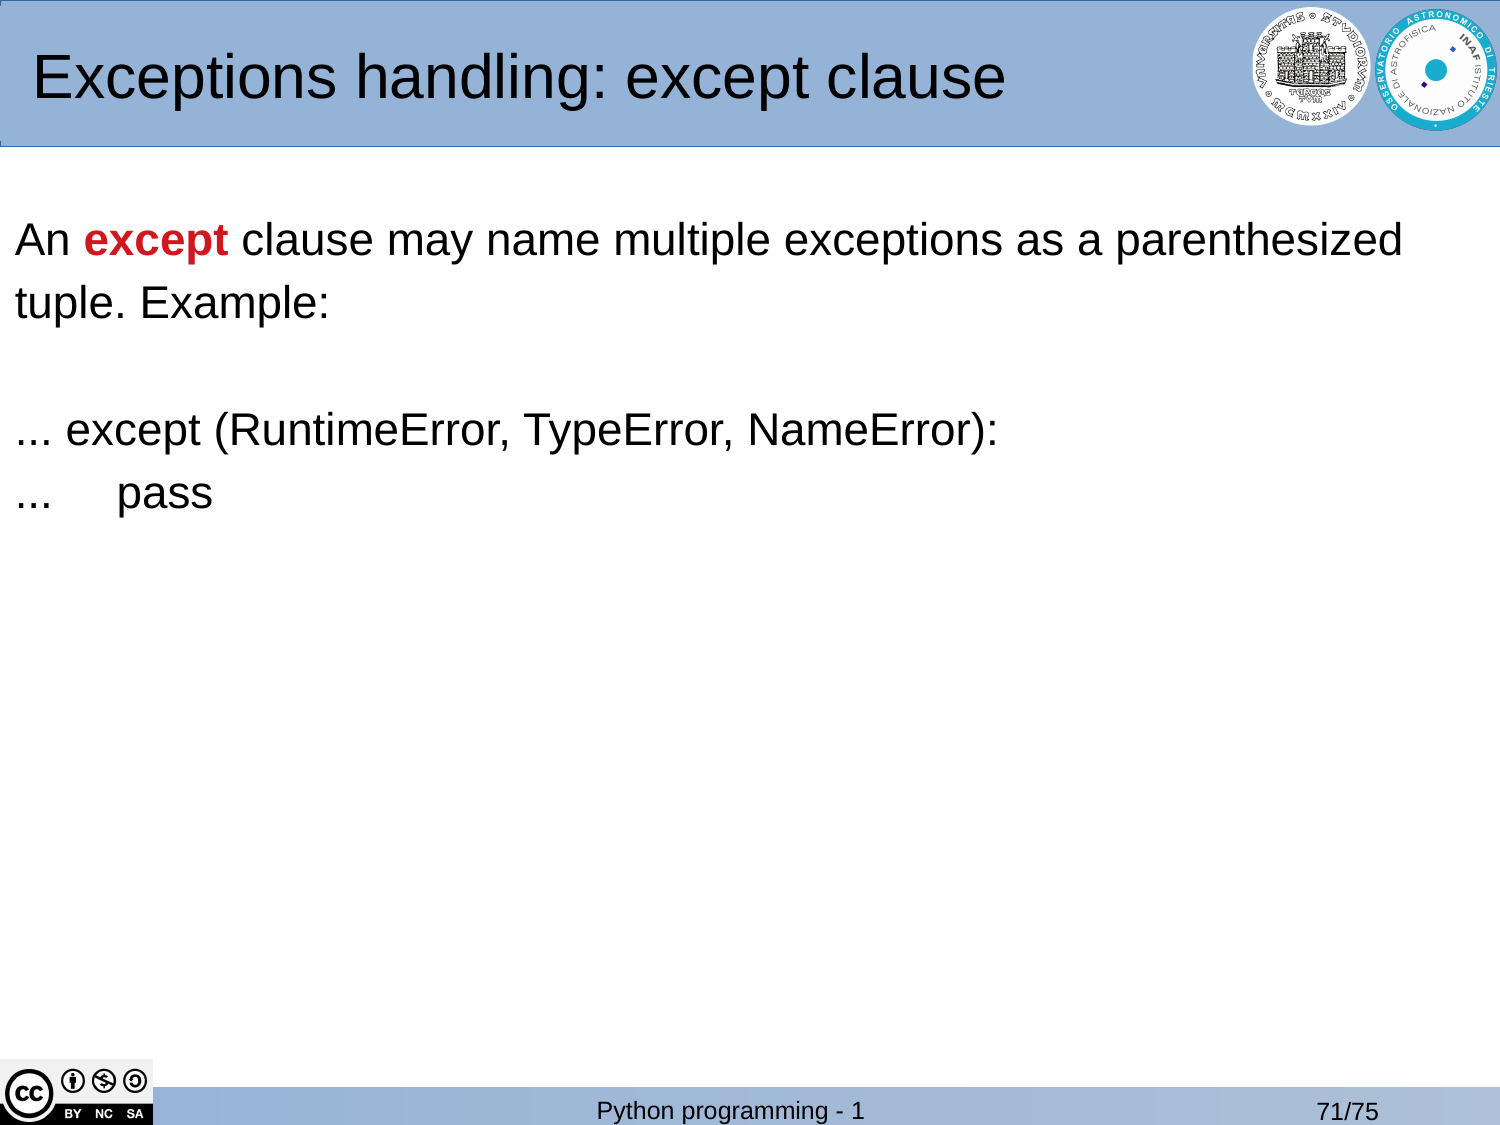

Exceptions handling: except clause
# An except clause may name multiple exceptions as a parenthesized tuple. Example:
... except (RuntimeError, TypeError, NameError):
... pass